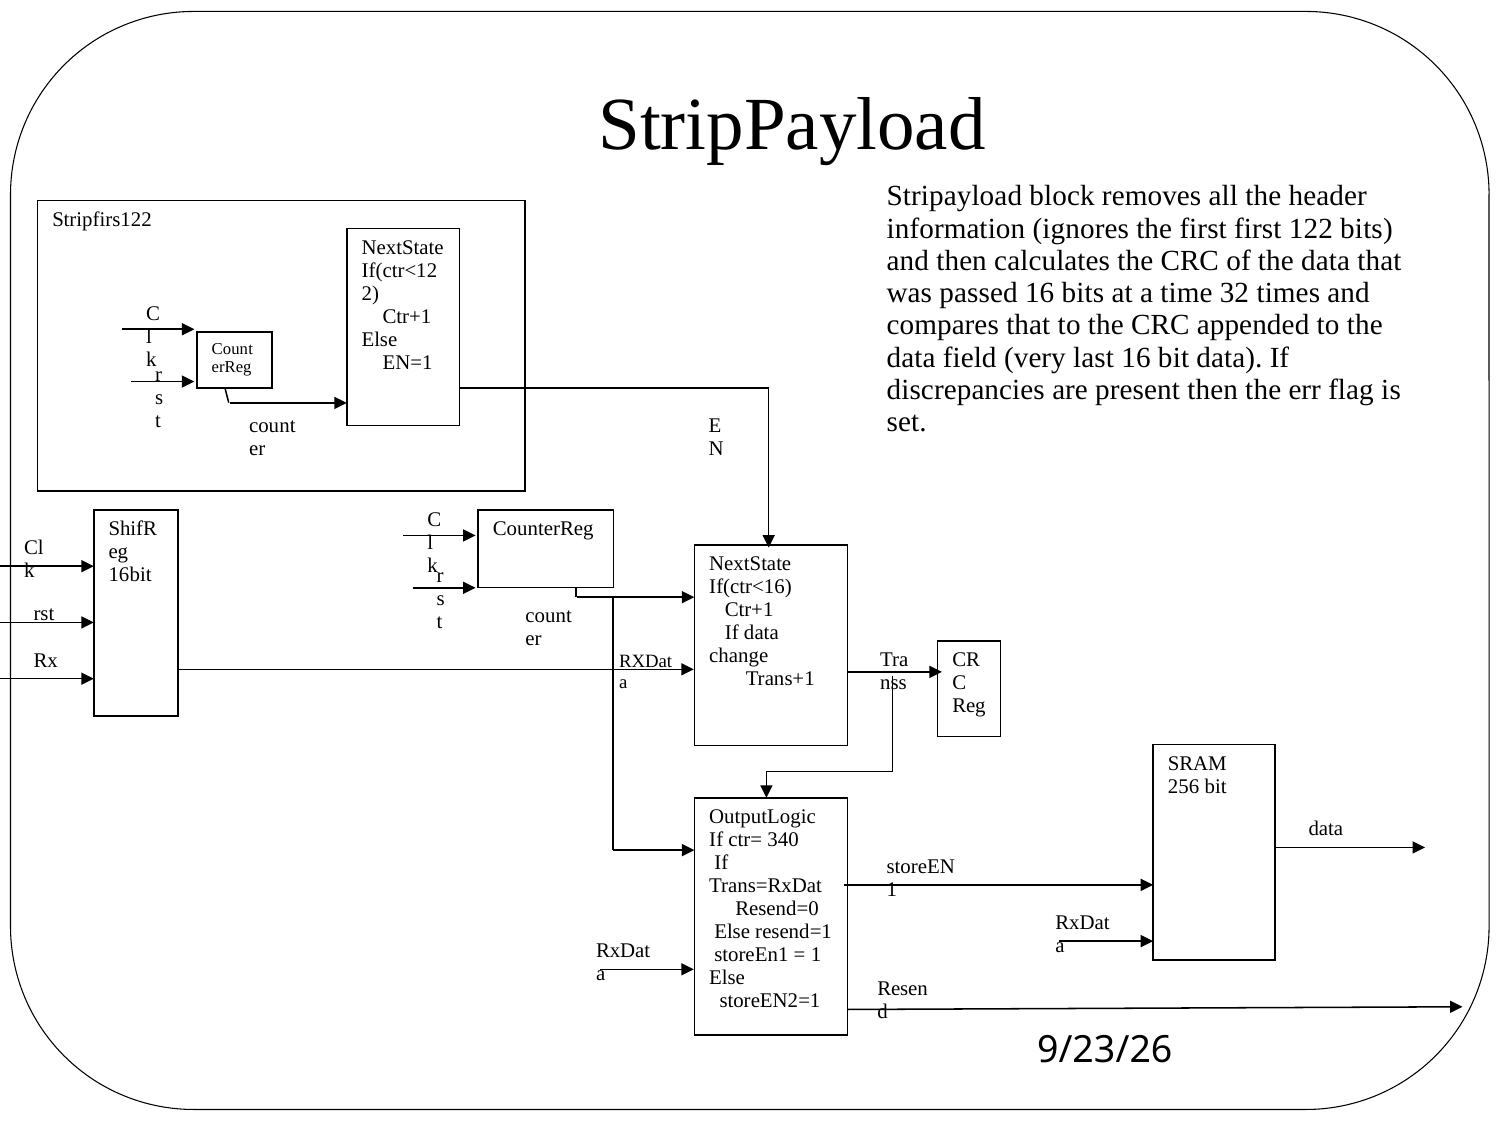

StripPayload
Stripayload block removes all the header information (ignores the first first 122 bits) and then calculates the CRC of the data that was passed 16 bits at a time 32 times and compares that to the CRC appended to the data field (very last 16 bit data). If discrepancies are present then the err flag is set.
Stripfirs122
NextState
If(ctr<122)
 Ctr+1
Else
 EN=1
Clk
CounterReg
rst
counter
EN
Clk
ShifReg
16bit
CounterReg
Clk
NextState
If(ctr<16)
 Ctr+1
 If data change
 Trans+1
rst
rst
counter
Transs
CRC
Reg
Rx
RXData
SRAM
256 bit
OutputLogic
If ctr= 340
 If Trans=RxDat
 Resend=0
 Else resend=1
 storeEn1 = 1
Else
 storeEN2=1
data
storeEN1
RxData
RxData
Resend